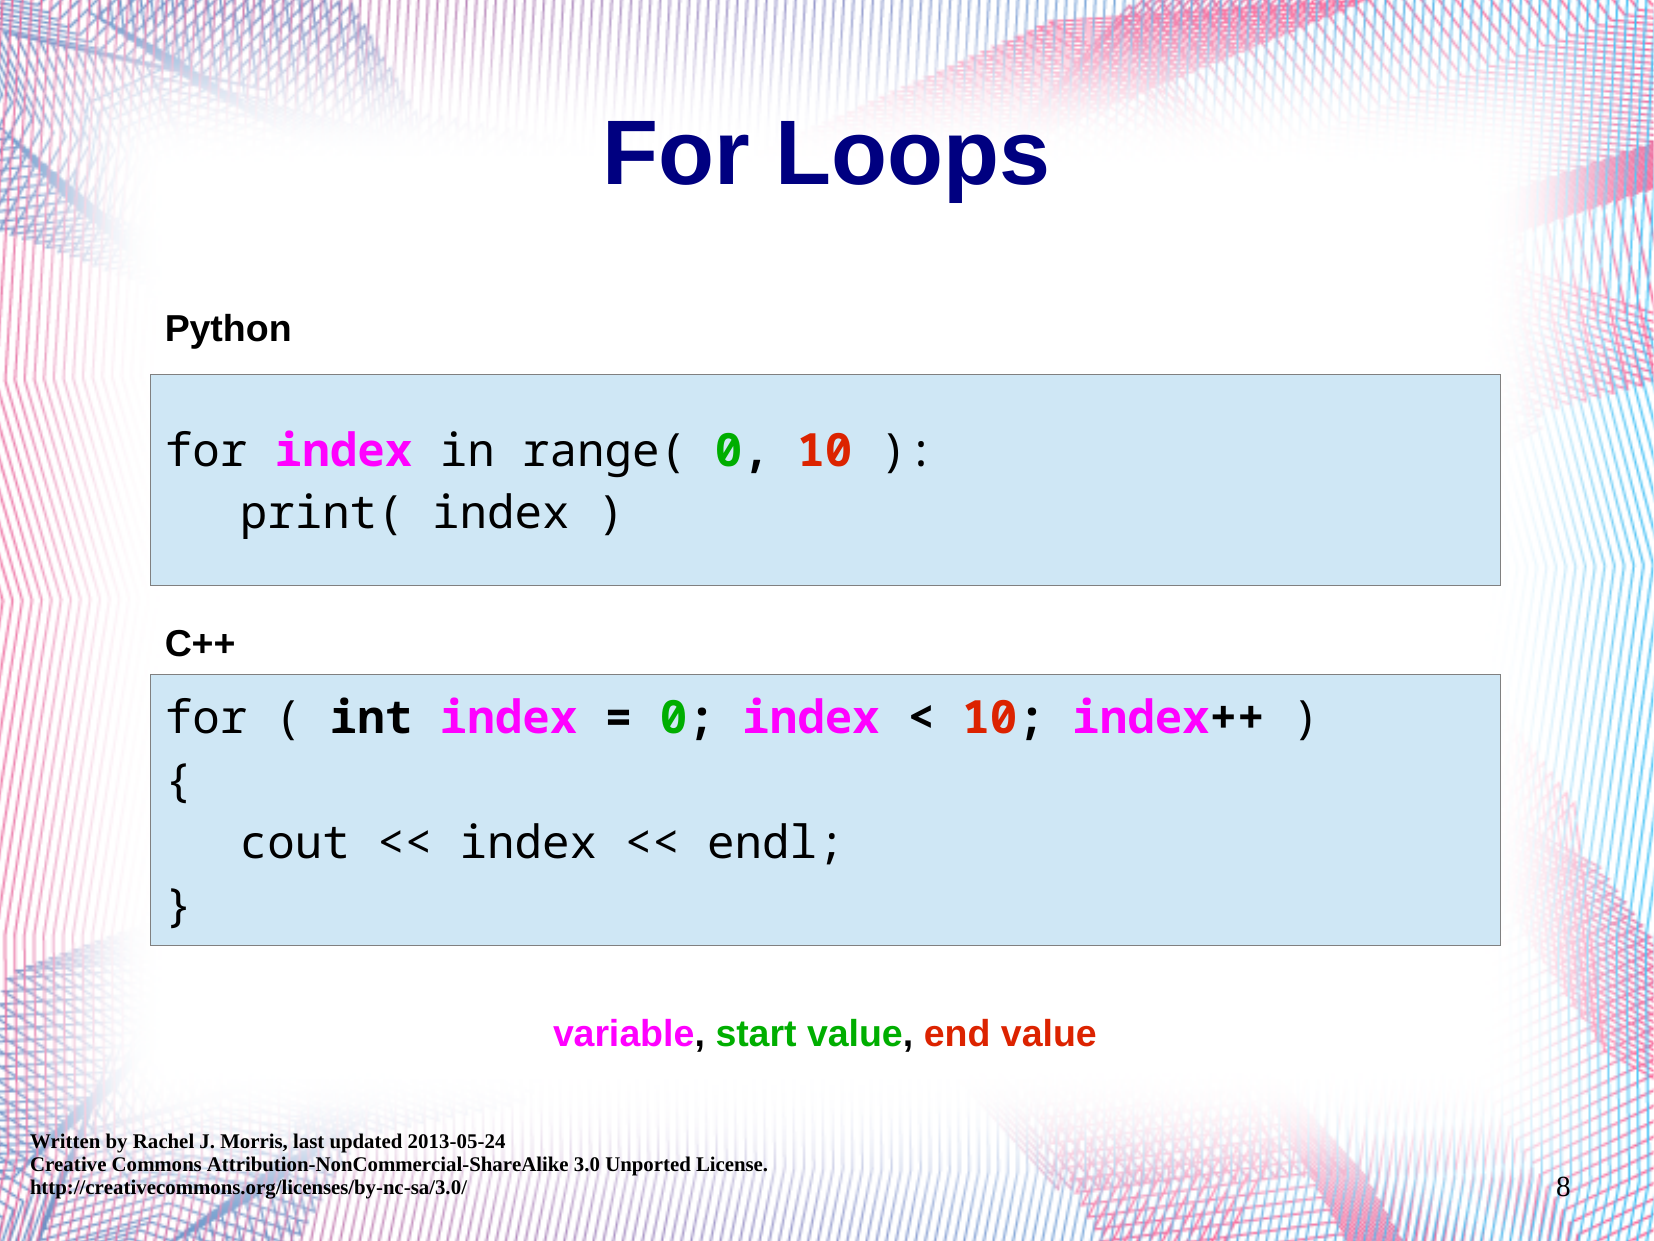

# For Loops
Python
for index in range( 0, 10 ):
	print( index )
C++
for ( int index = 0; index < 10; index++ )
{
	cout << index << endl;
}
variable, start value, end value
8